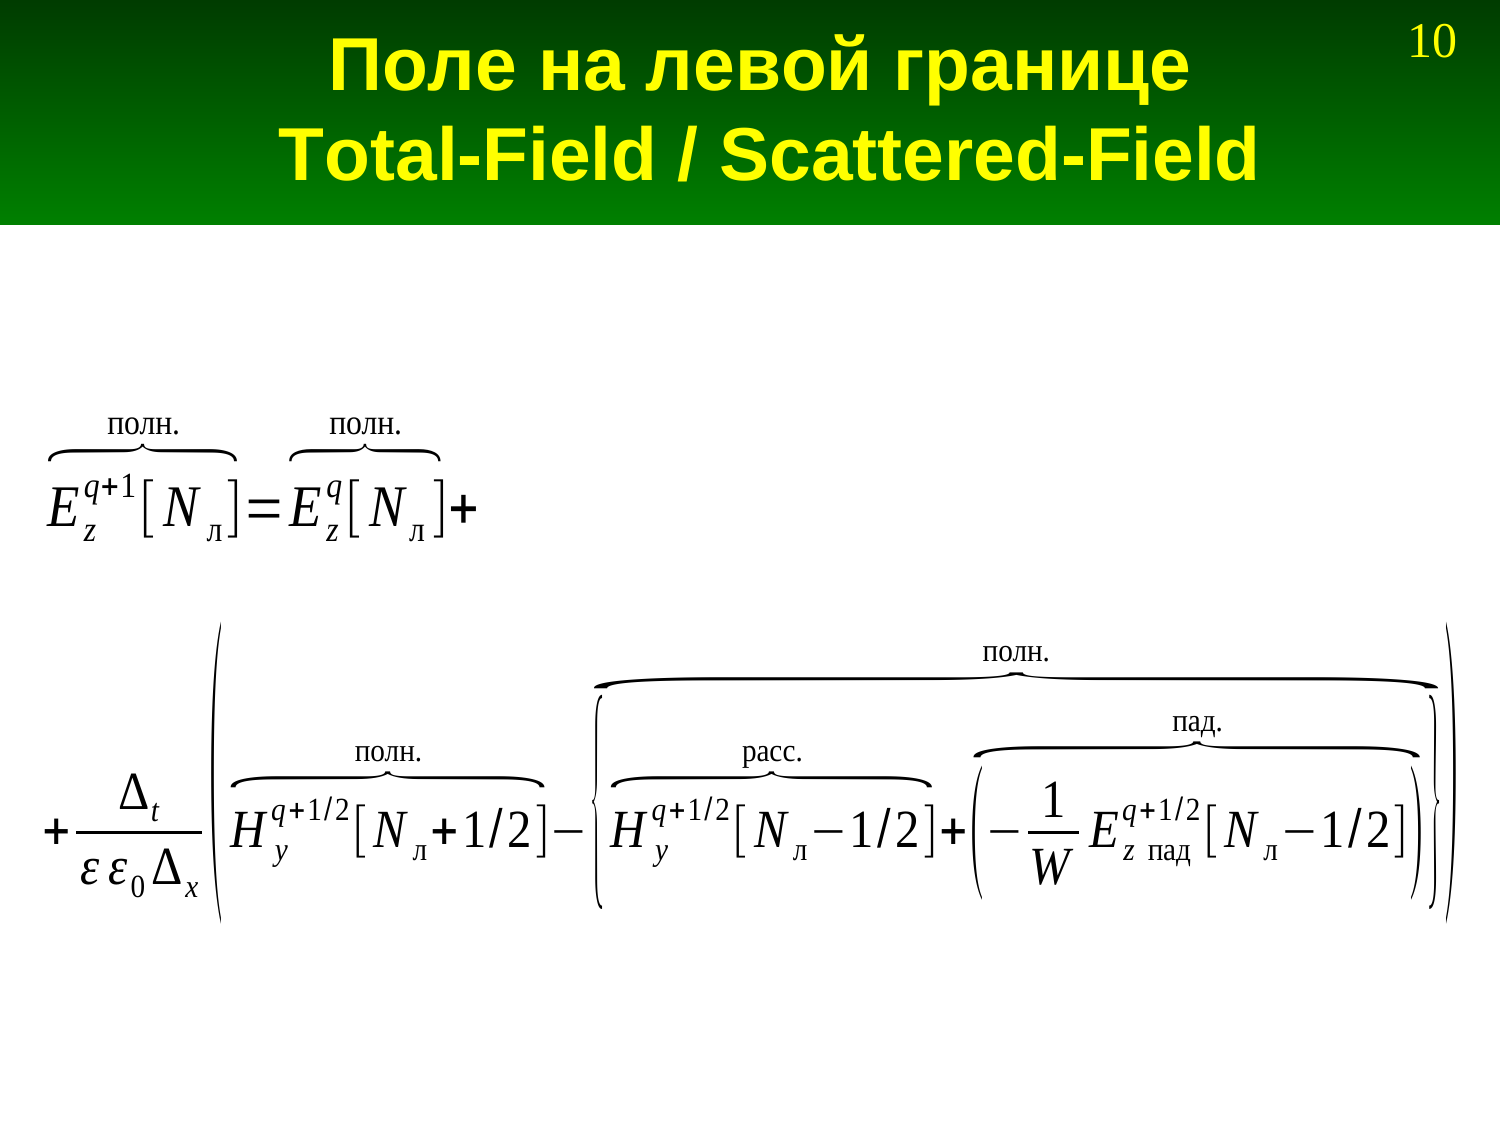

# Поле на левой границе Total-Field / Scattered-Field